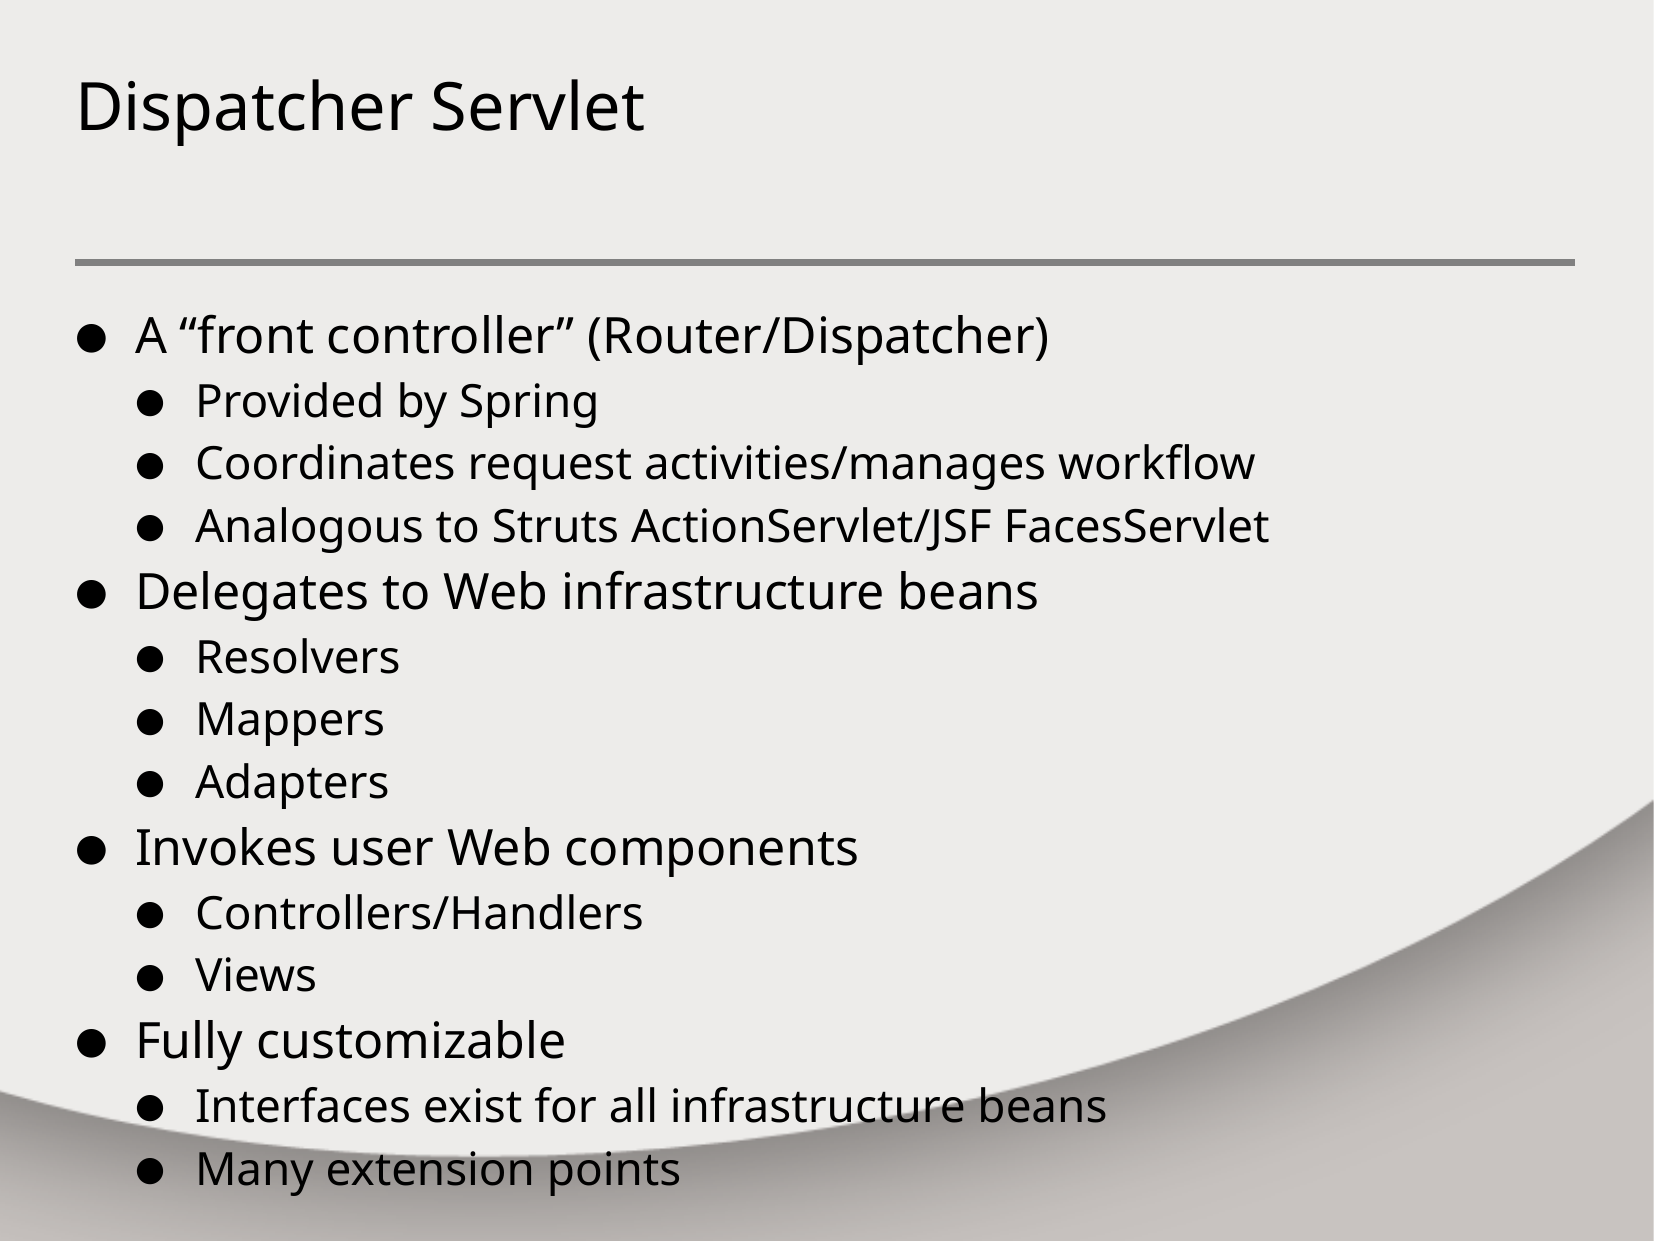

Dispatcher Servlet
# A “front controller” (Router/Dispatcher)
Provided by Spring
Coordinates request activities/manages workflow
Analogous to Struts ActionServlet/JSF FacesServlet
Delegates to Web infrastructure beans
Resolvers
Mappers
Adapters
Invokes user Web components
Controllers/Handlers
Views
Fully customizable
Interfaces exist for all infrastructure beans
Many extension points